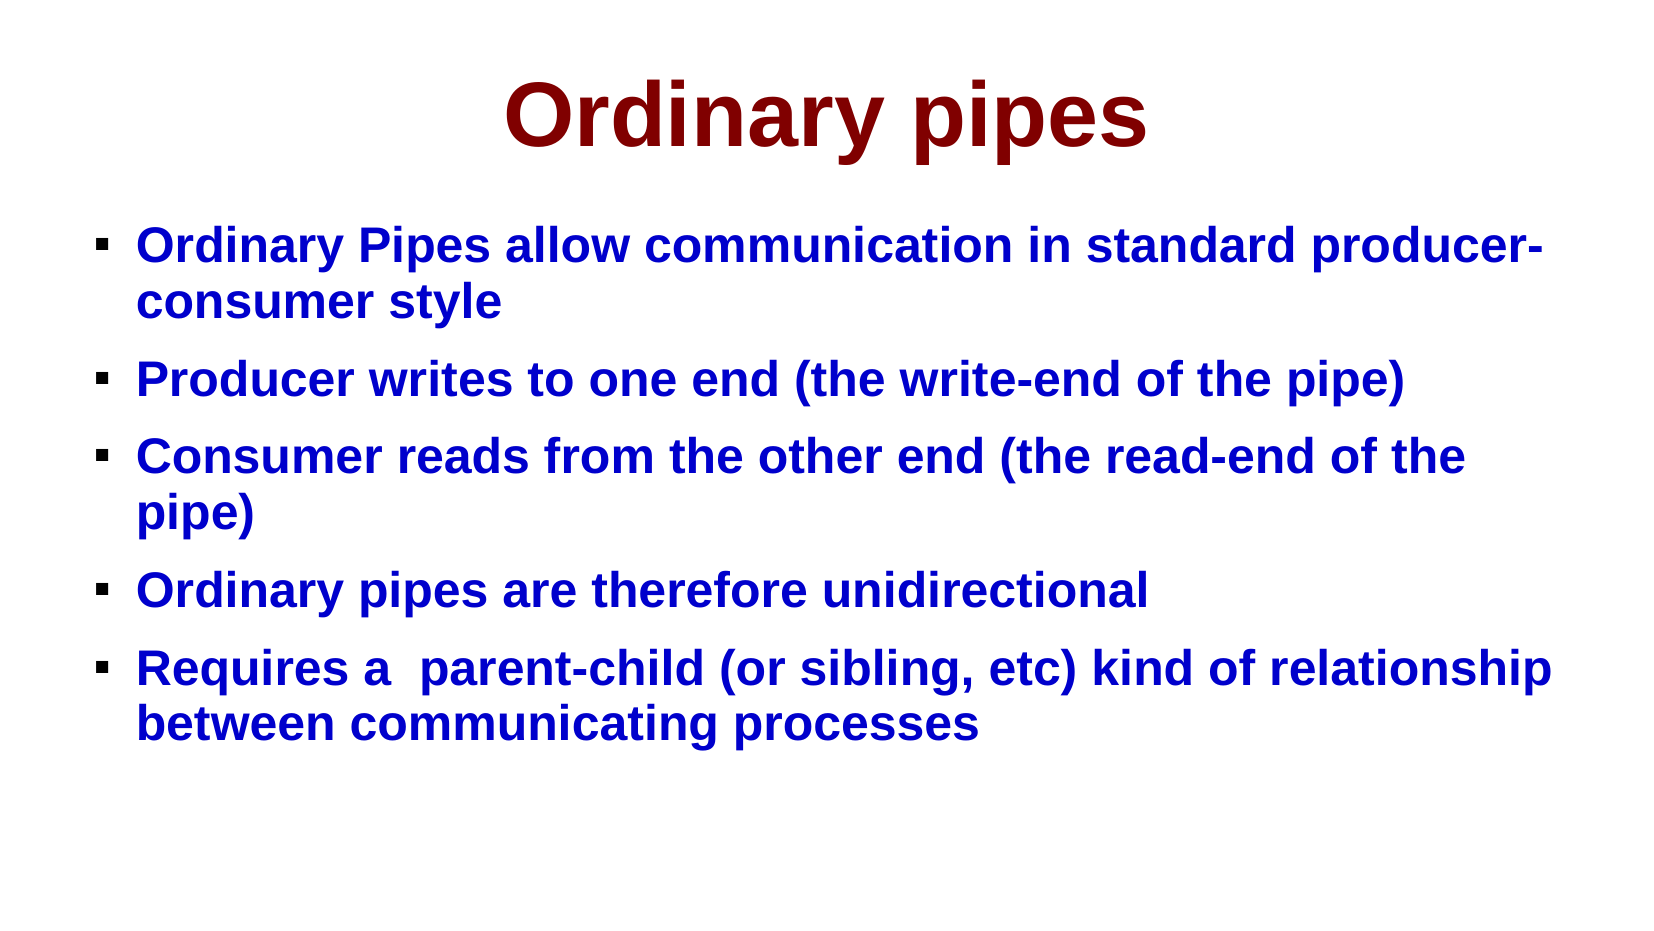

# Ordinary pipes
Ordinary Pipes allow communication in standard producer-consumer style
Producer writes to one end (the write-end of the pipe)
Consumer reads from the other end (the read-end of the pipe)
Ordinary pipes are therefore unidirectional
Requires a parent-child (or sibling, etc) kind of relationship between communicating processes